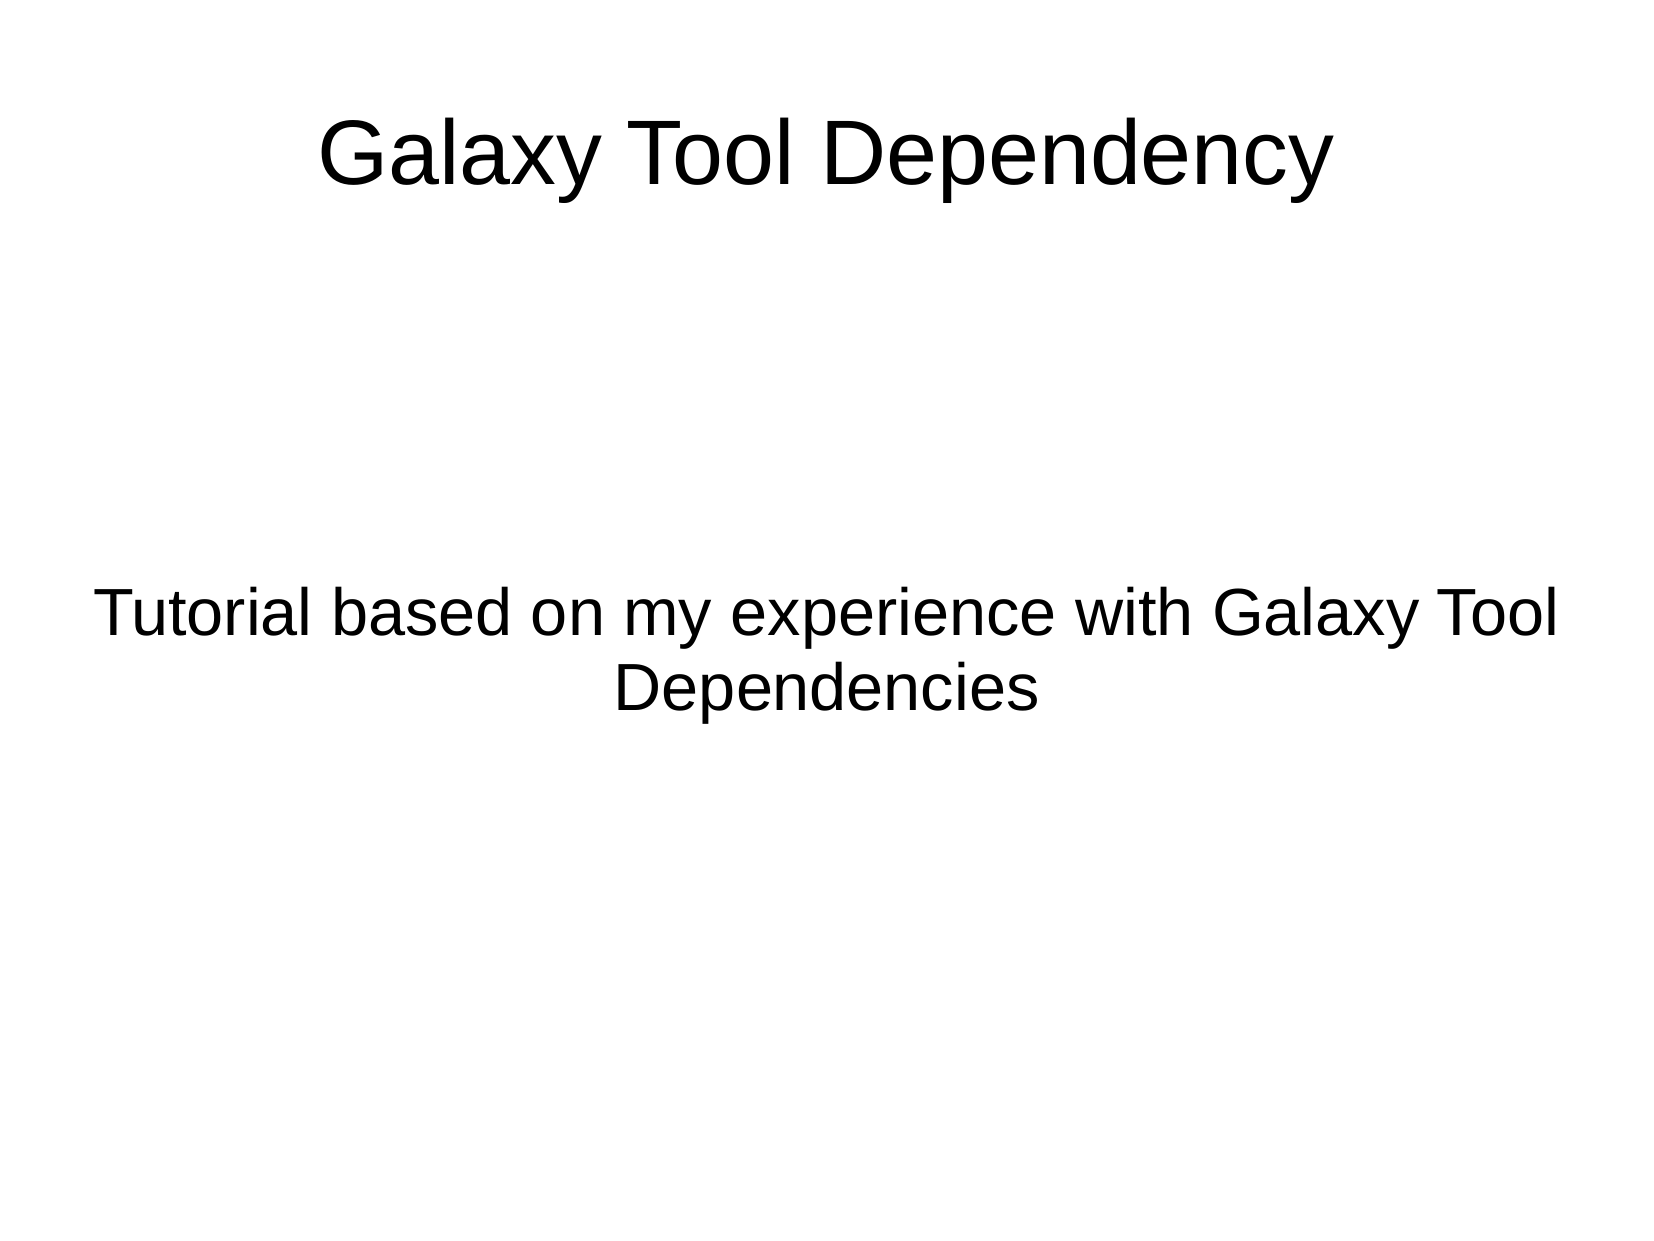

# Galaxy Tool Dependency
Tutorial based on my experience with Galaxy Tool Dependencies